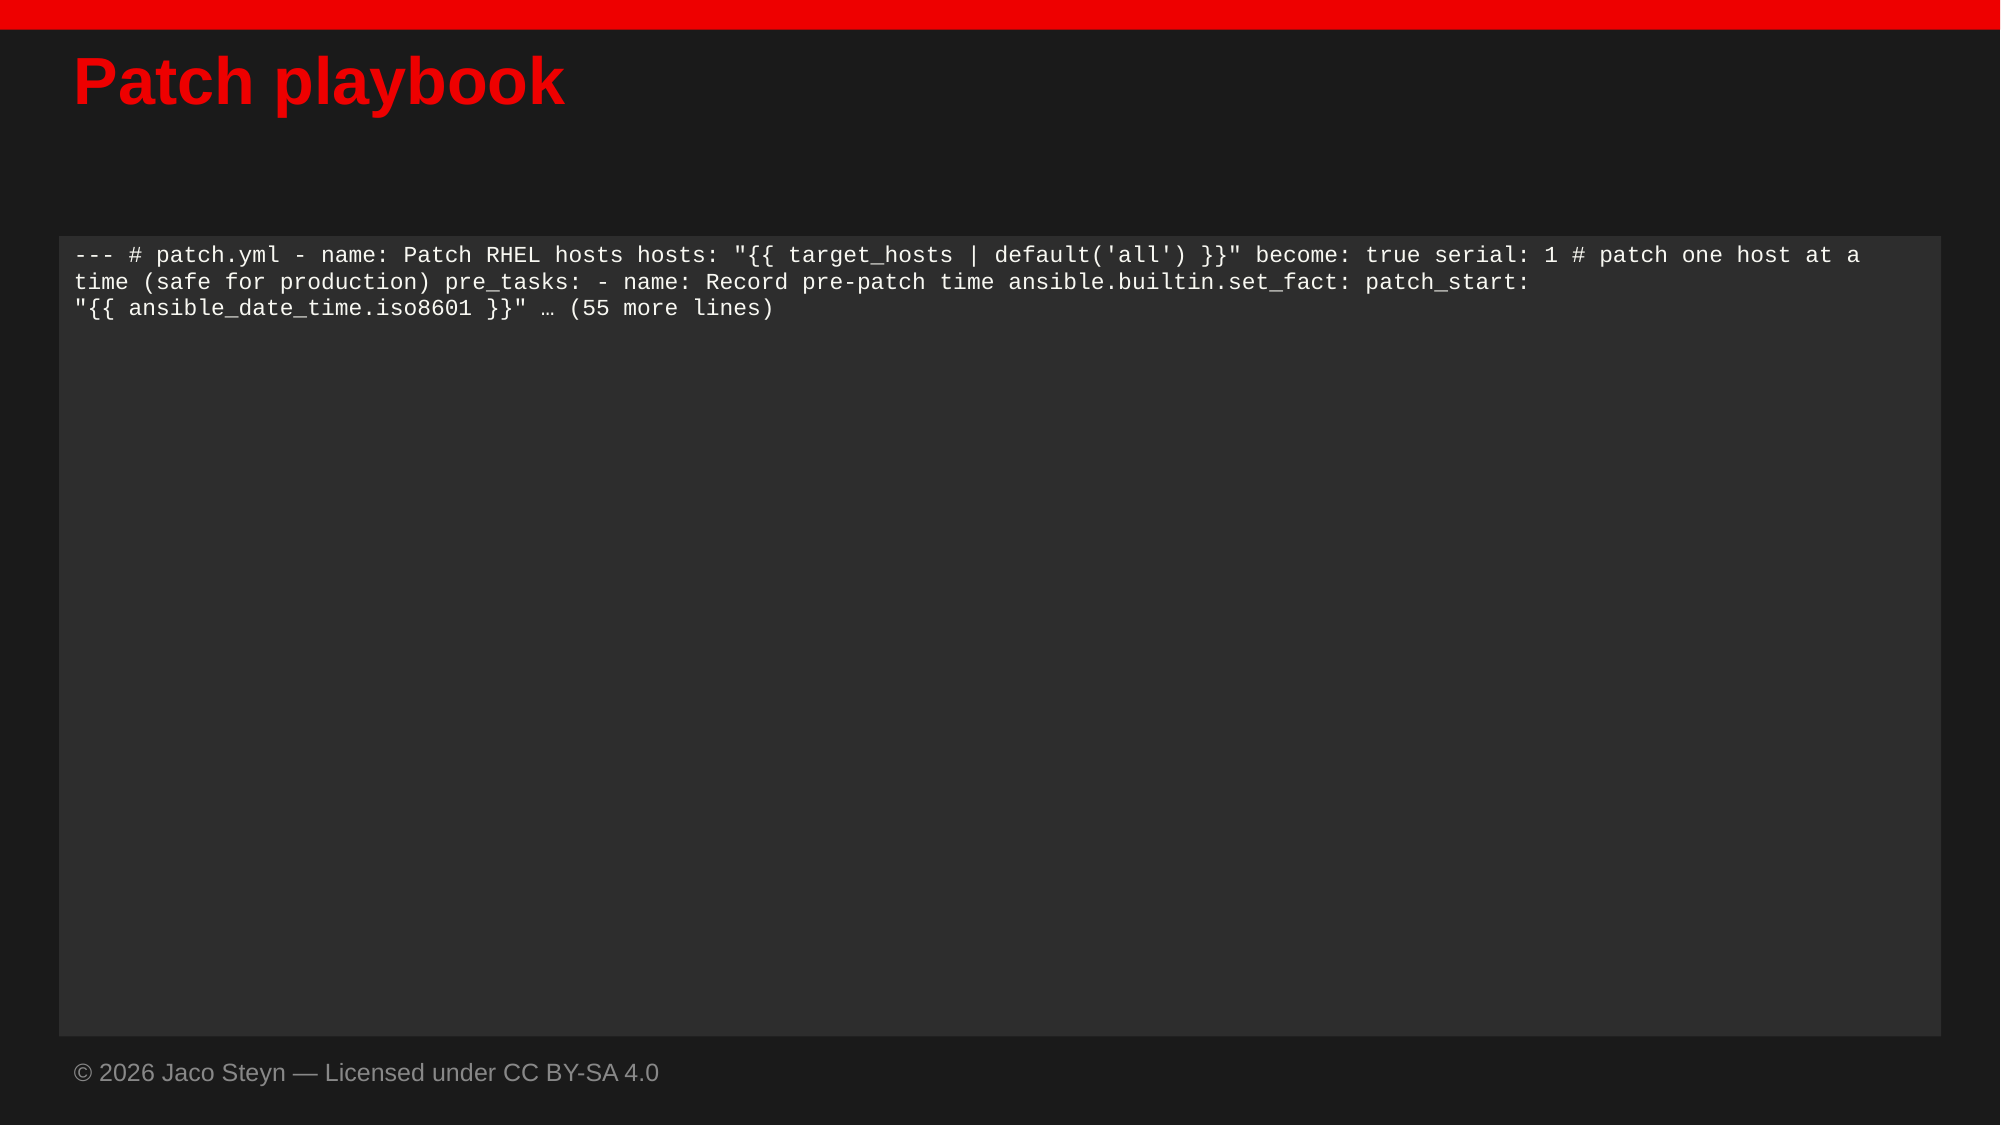

Patch playbook
--- # patch.yml - name: Patch RHEL hosts hosts: "{{ target_hosts | default('all') }}" become: true serial: 1 # patch one host at a time (safe for production) pre_tasks: - name: Record pre-patch time ansible.builtin.set_fact: patch_start: "{{ ansible_date_time.iso8601 }}" … (55 more lines)
© 2026 Jaco Steyn — Licensed under CC BY-SA 4.0